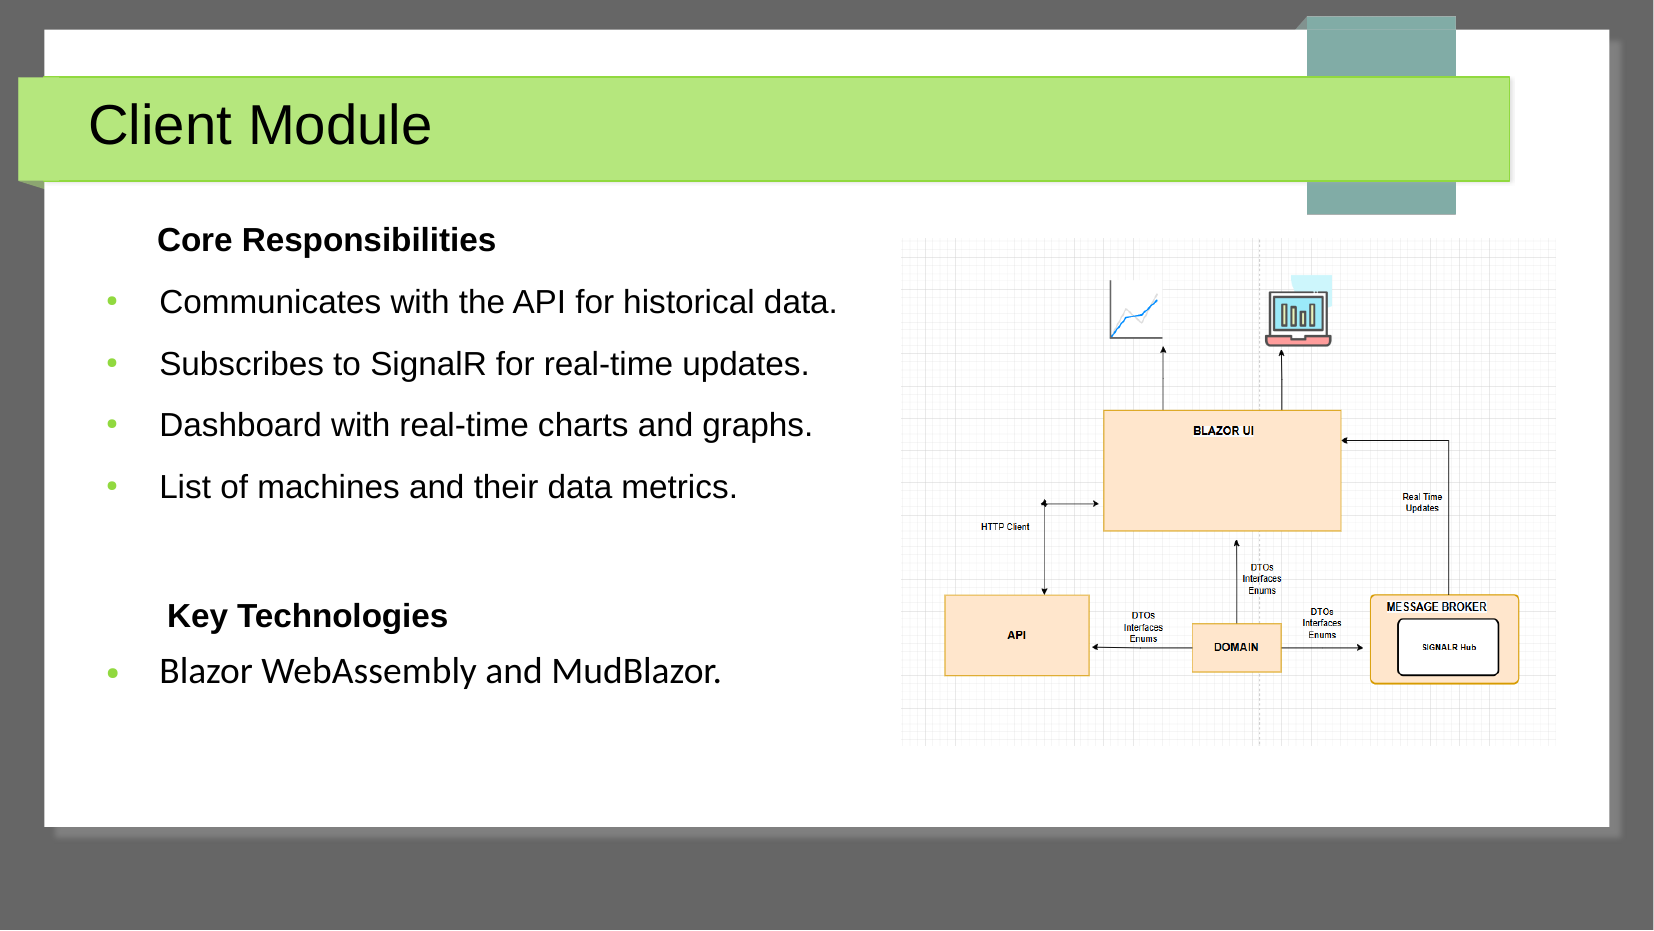

# Client Module
Core Responsibilities
Communicates with the API for historical data.
Subscribes to SignalR for real-time updates.
Dashboard with real-time charts and graphs.
List of machines and their data metrics.
Blazor WebAssembly and MudBlazor.
Key Technologies